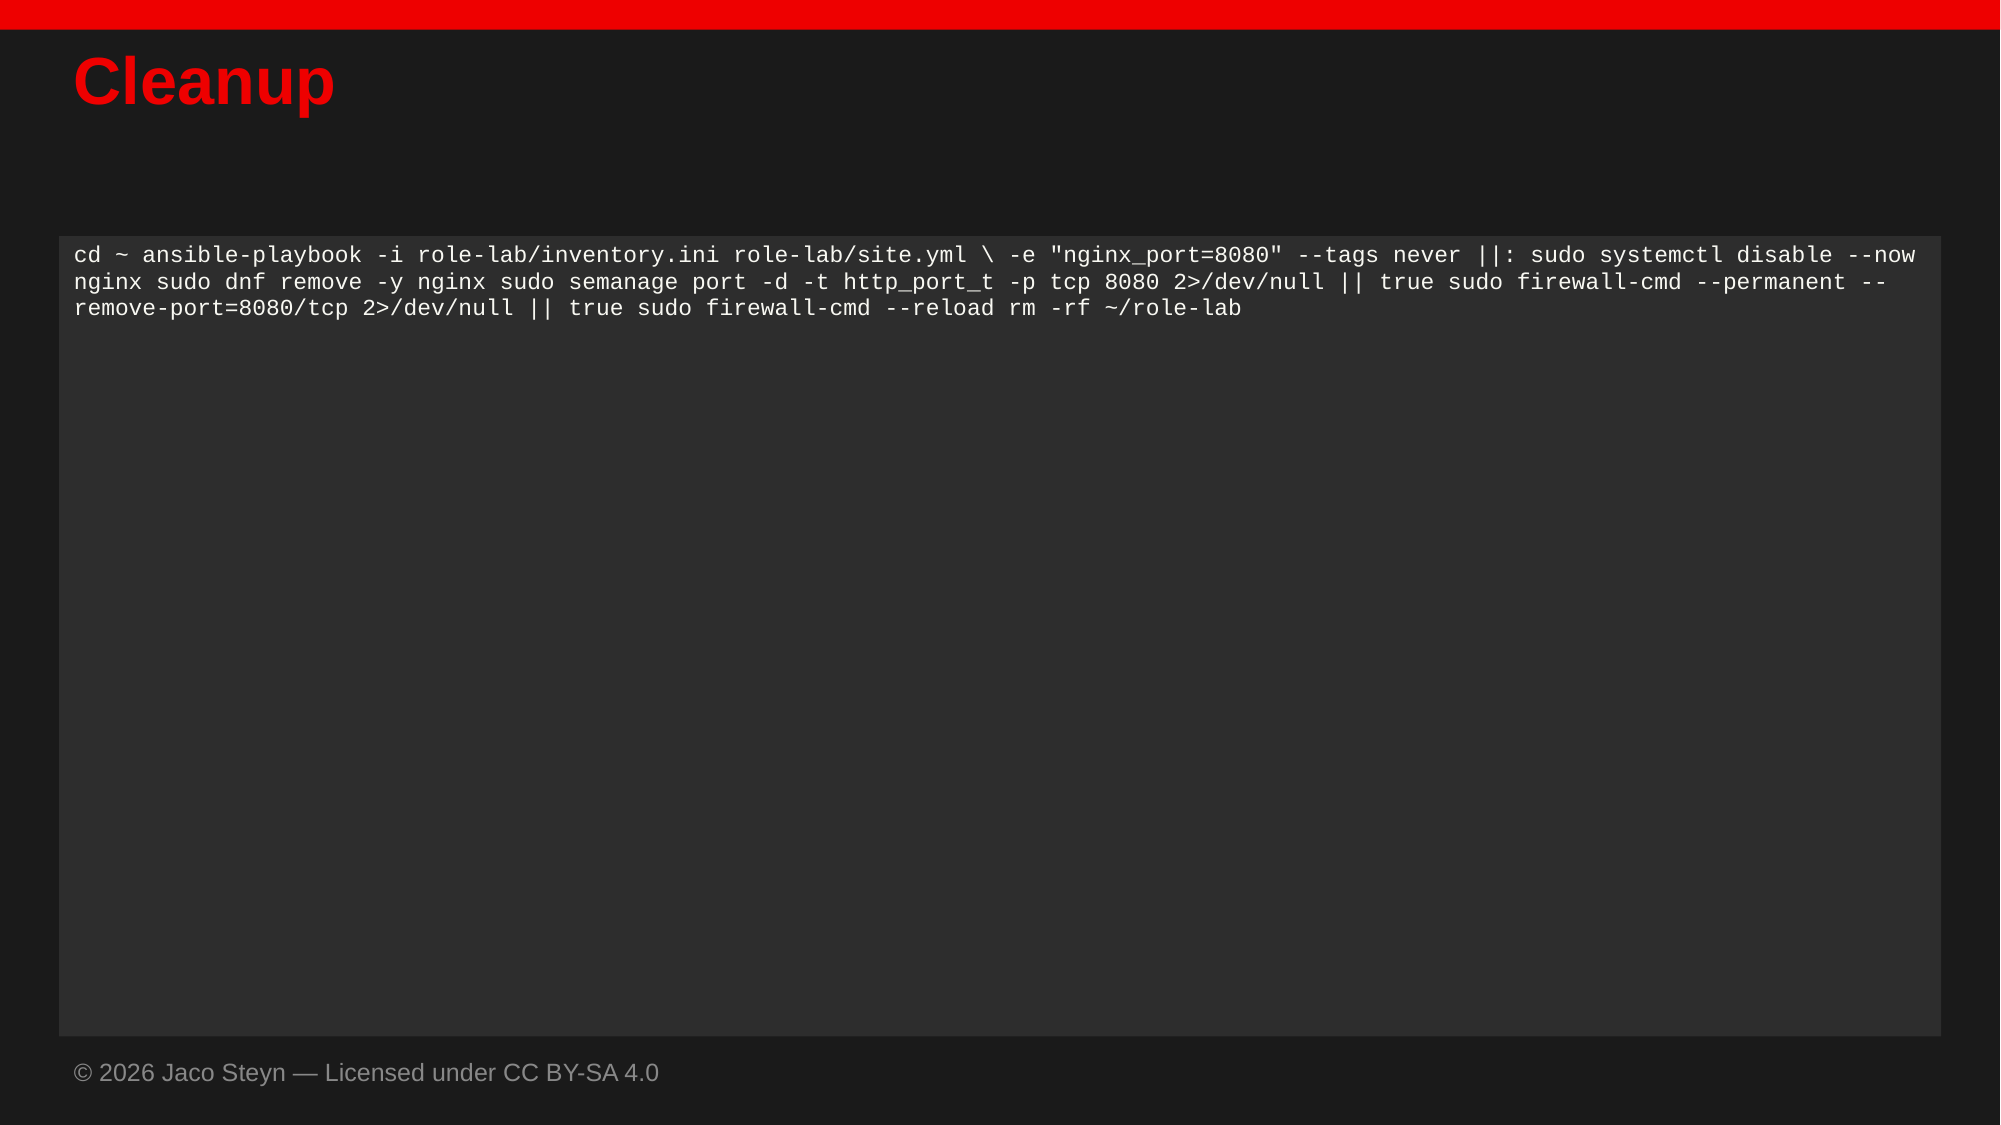

Cleanup
cd ~ ansible-playbook -i role-lab/inventory.ini role-lab/site.yml \ -e "nginx_port=8080" --tags never ||: sudo systemctl disable --now nginx sudo dnf remove -y nginx sudo semanage port -d -t http_port_t -p tcp 8080 2>/dev/null || true sudo firewall-cmd --permanent --remove-port=8080/tcp 2>/dev/null || true sudo firewall-cmd --reload rm -rf ~/role-lab
© 2026 Jaco Steyn — Licensed under CC BY-SA 4.0